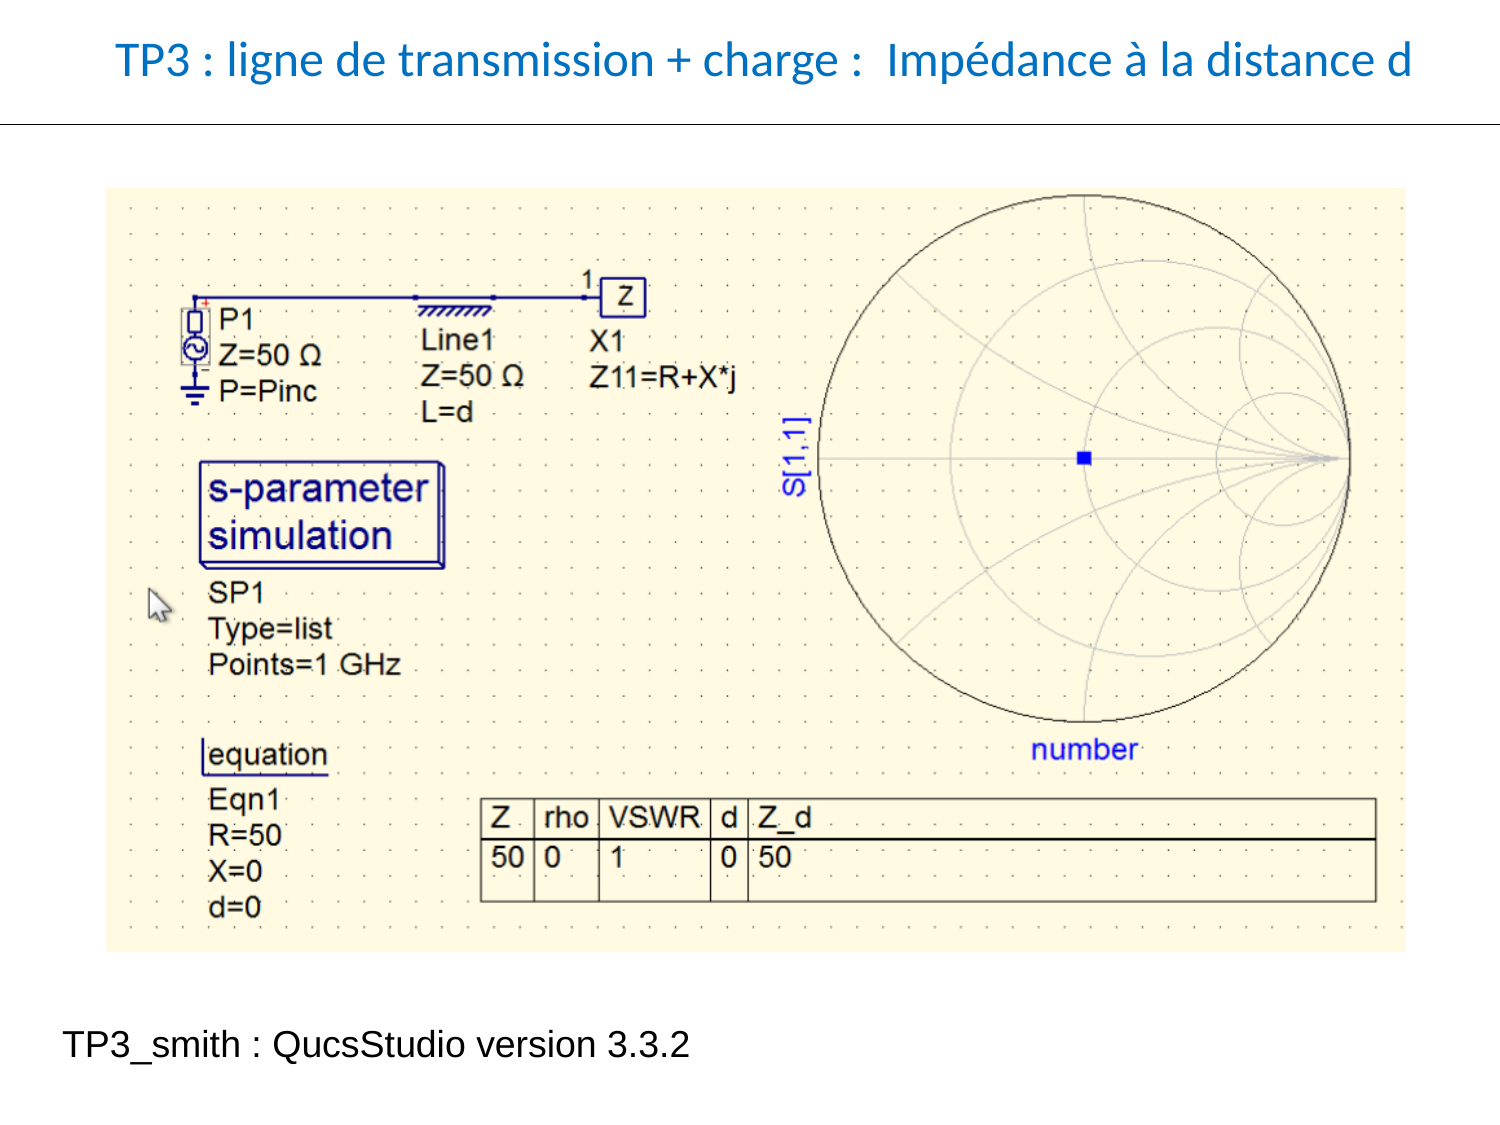

TP3 : ligne de transmission + charge : Impédance à la distance d
TP3_smith : QucsStudio version 3.3.2